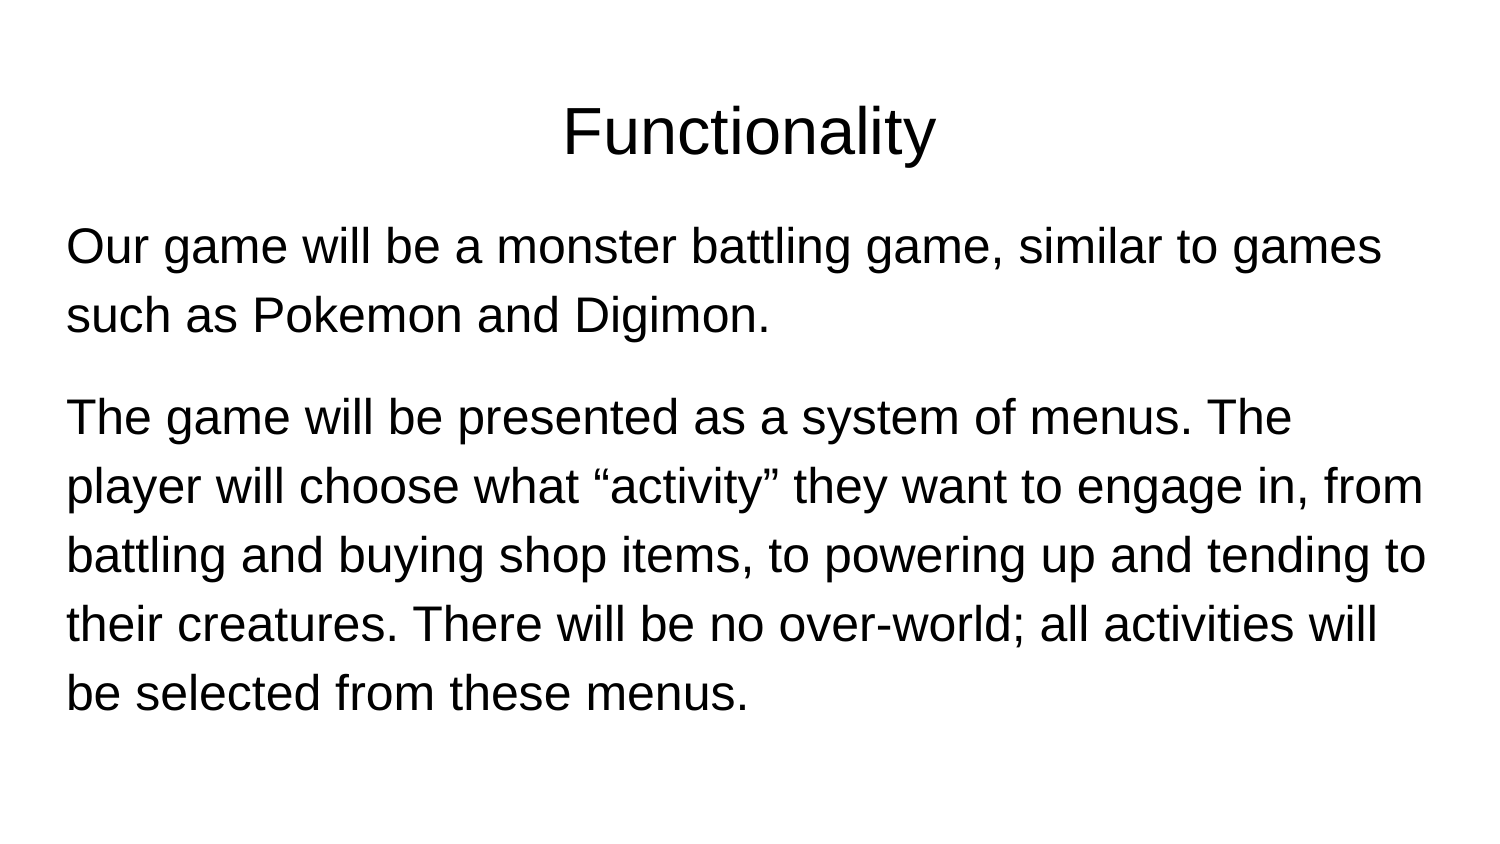

# Functionality
Our game will be a monster battling game, similar to games such as Pokemon and Digimon.
The game will be presented as a system of menus. The player will choose what “activity” they want to engage in, from battling and buying shop items, to powering up and tending to their creatures. There will be no over-world; all activities will be selected from these menus.